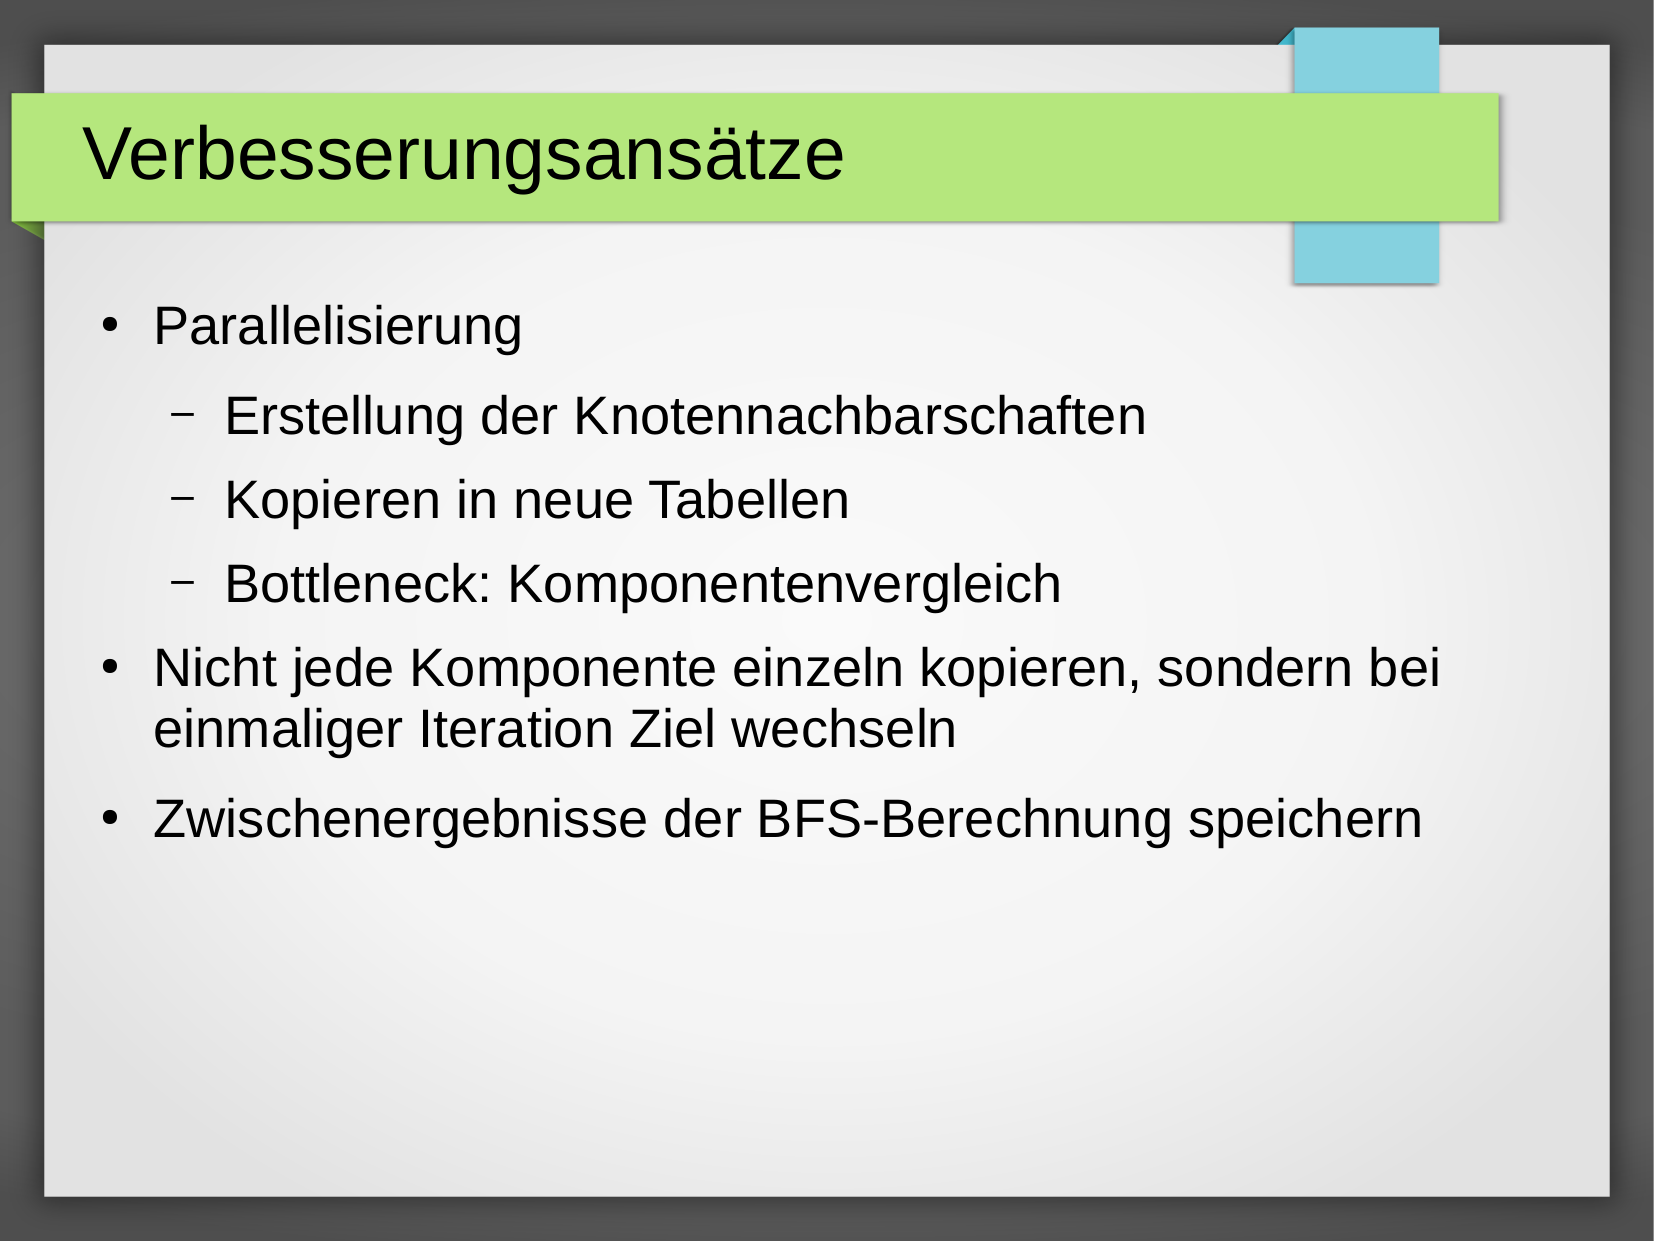

# Verbesserungsansätze
Parallelisierung
Erstellung der Knotennachbarschaften
Kopieren in neue Tabellen
Bottleneck: Komponentenvergleich
Nicht jede Komponente einzeln kopieren, sondern bei einmaliger Iteration Ziel wechseln
Zwischenergebnisse der BFS-Berechnung speichern